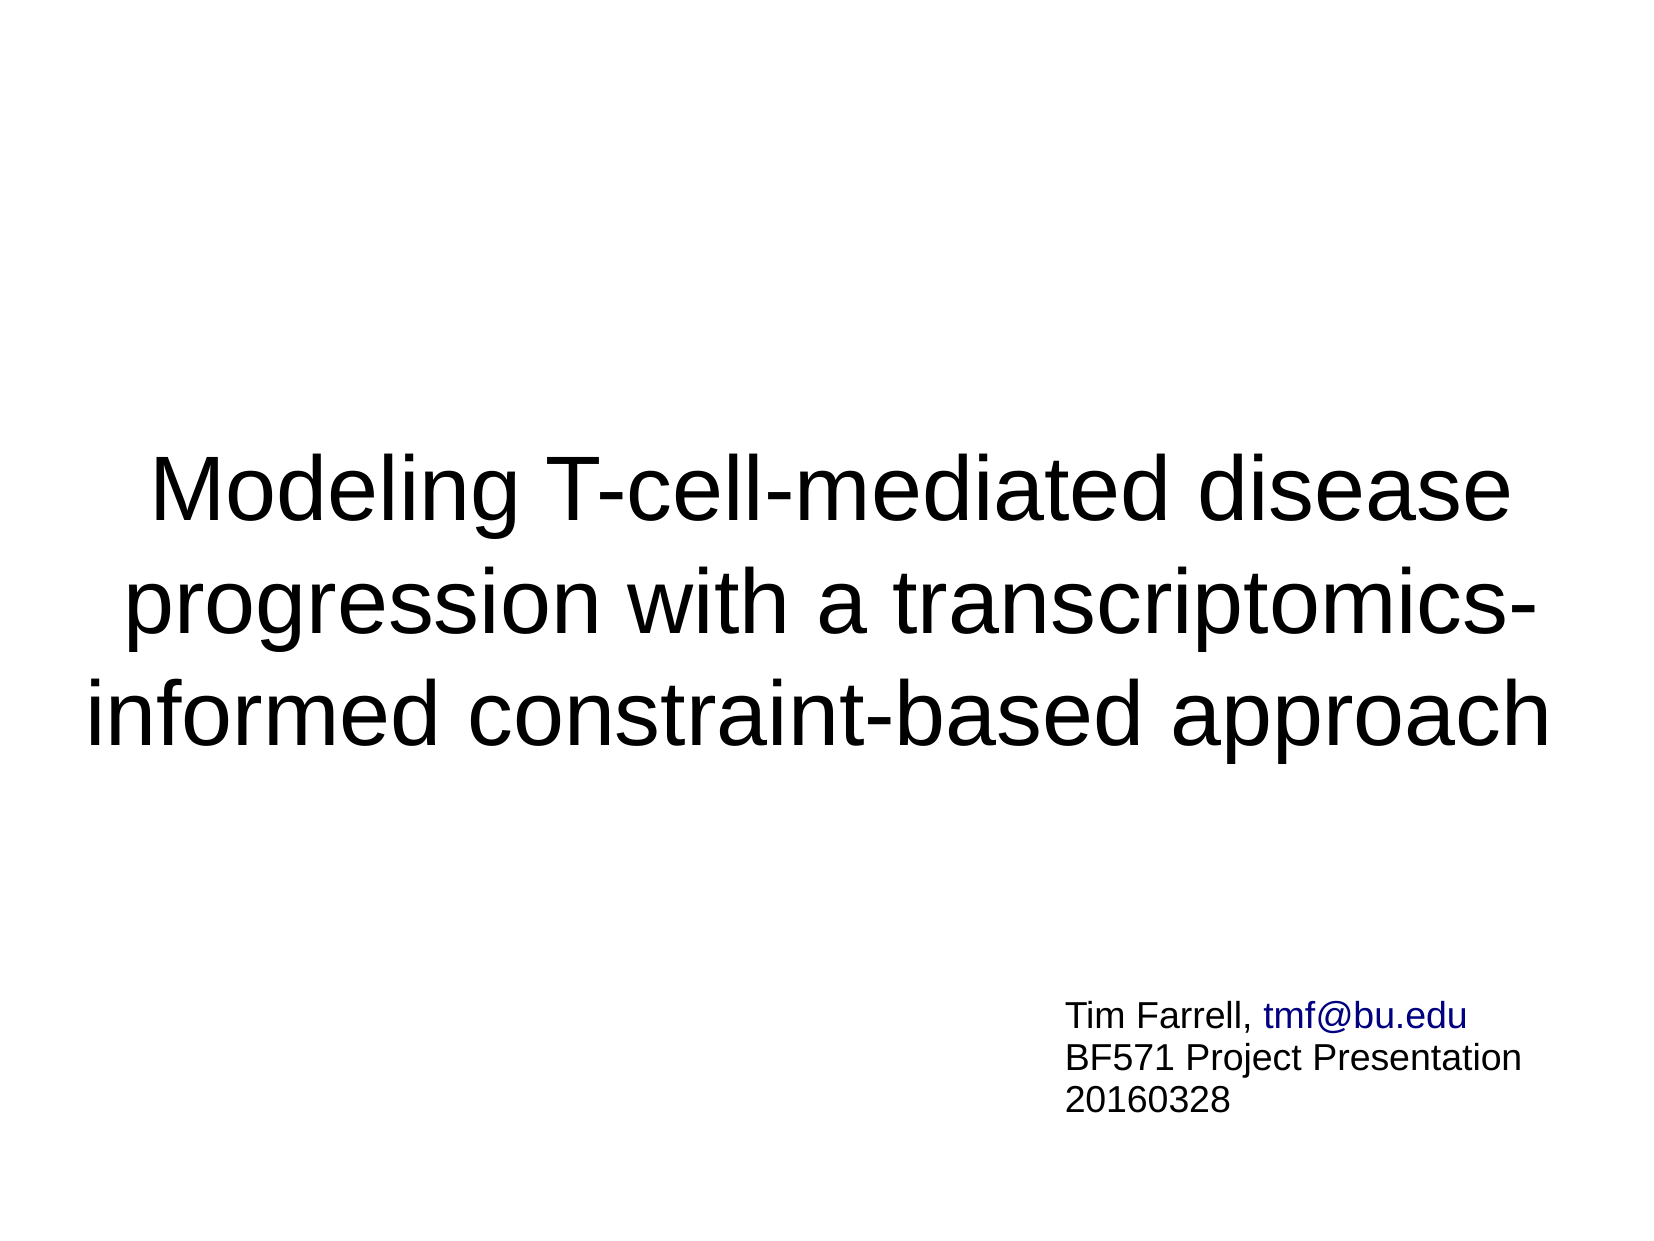

# Modeling T-cell-mediated disease progression with a transcriptomics-informed constraint-based approach
Tim Farrell, tmf@bu.edu
BF571 Project Presentation
20160328